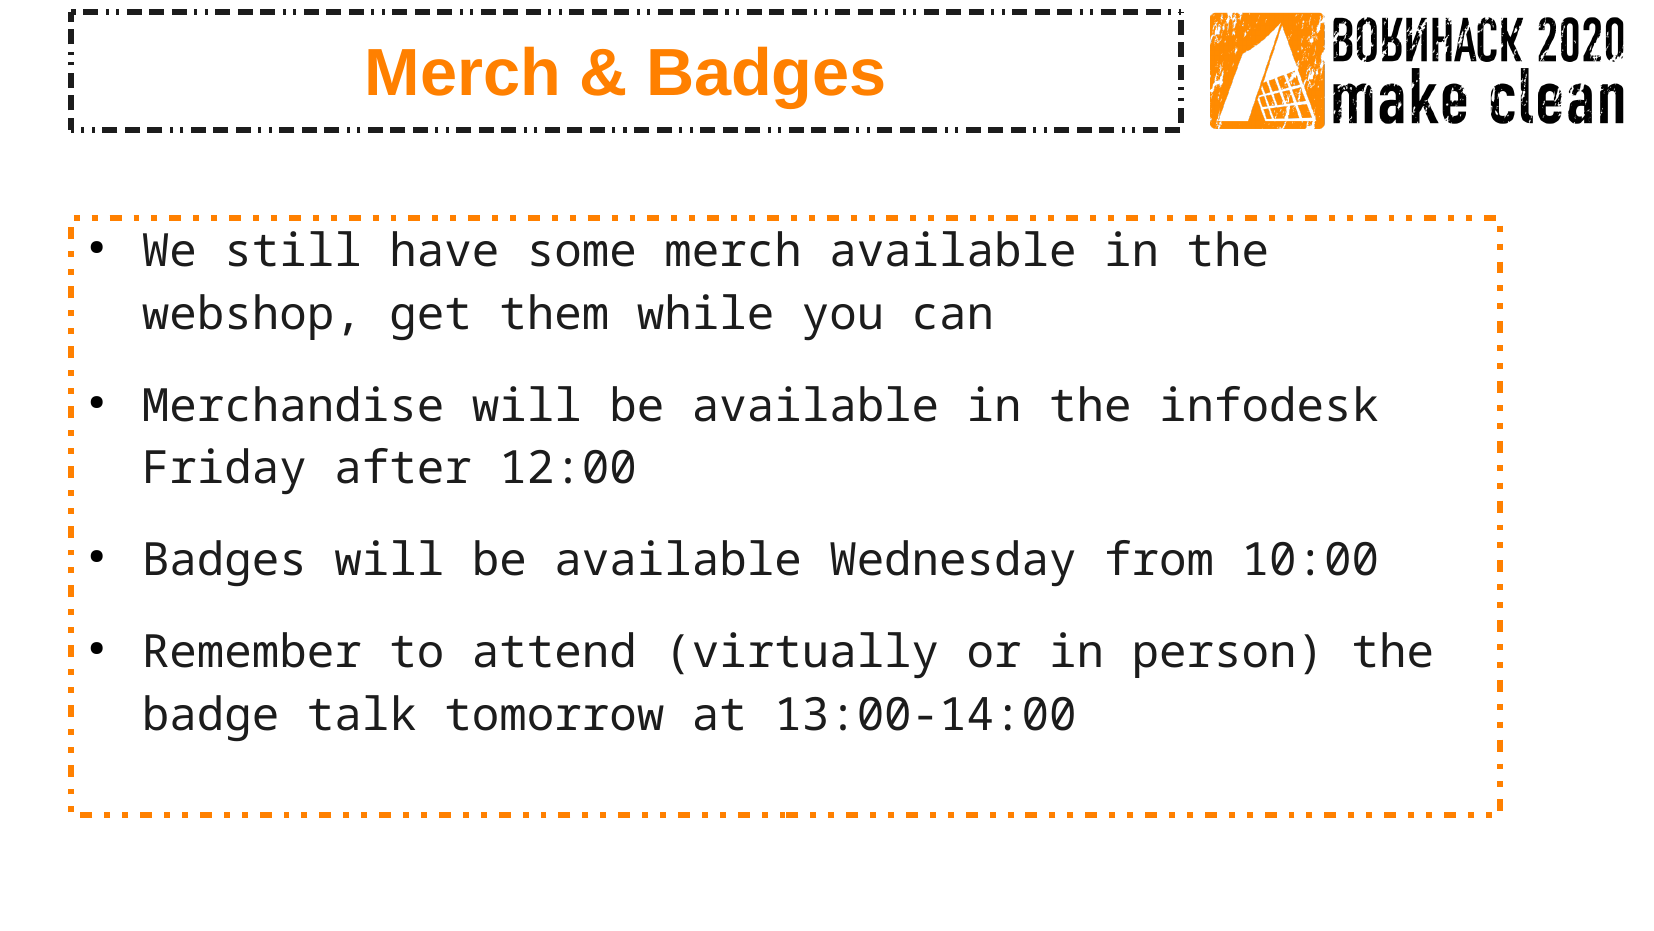

# Merch & Badges
We still have some merch available in the webshop, get them while you can
Merchandise will be available in the infodesk Friday after 12:00
Badges will be available Wednesday from 10:00
Remember to attend (virtually or in person) the badge talk tomorrow at 13:00-14:00